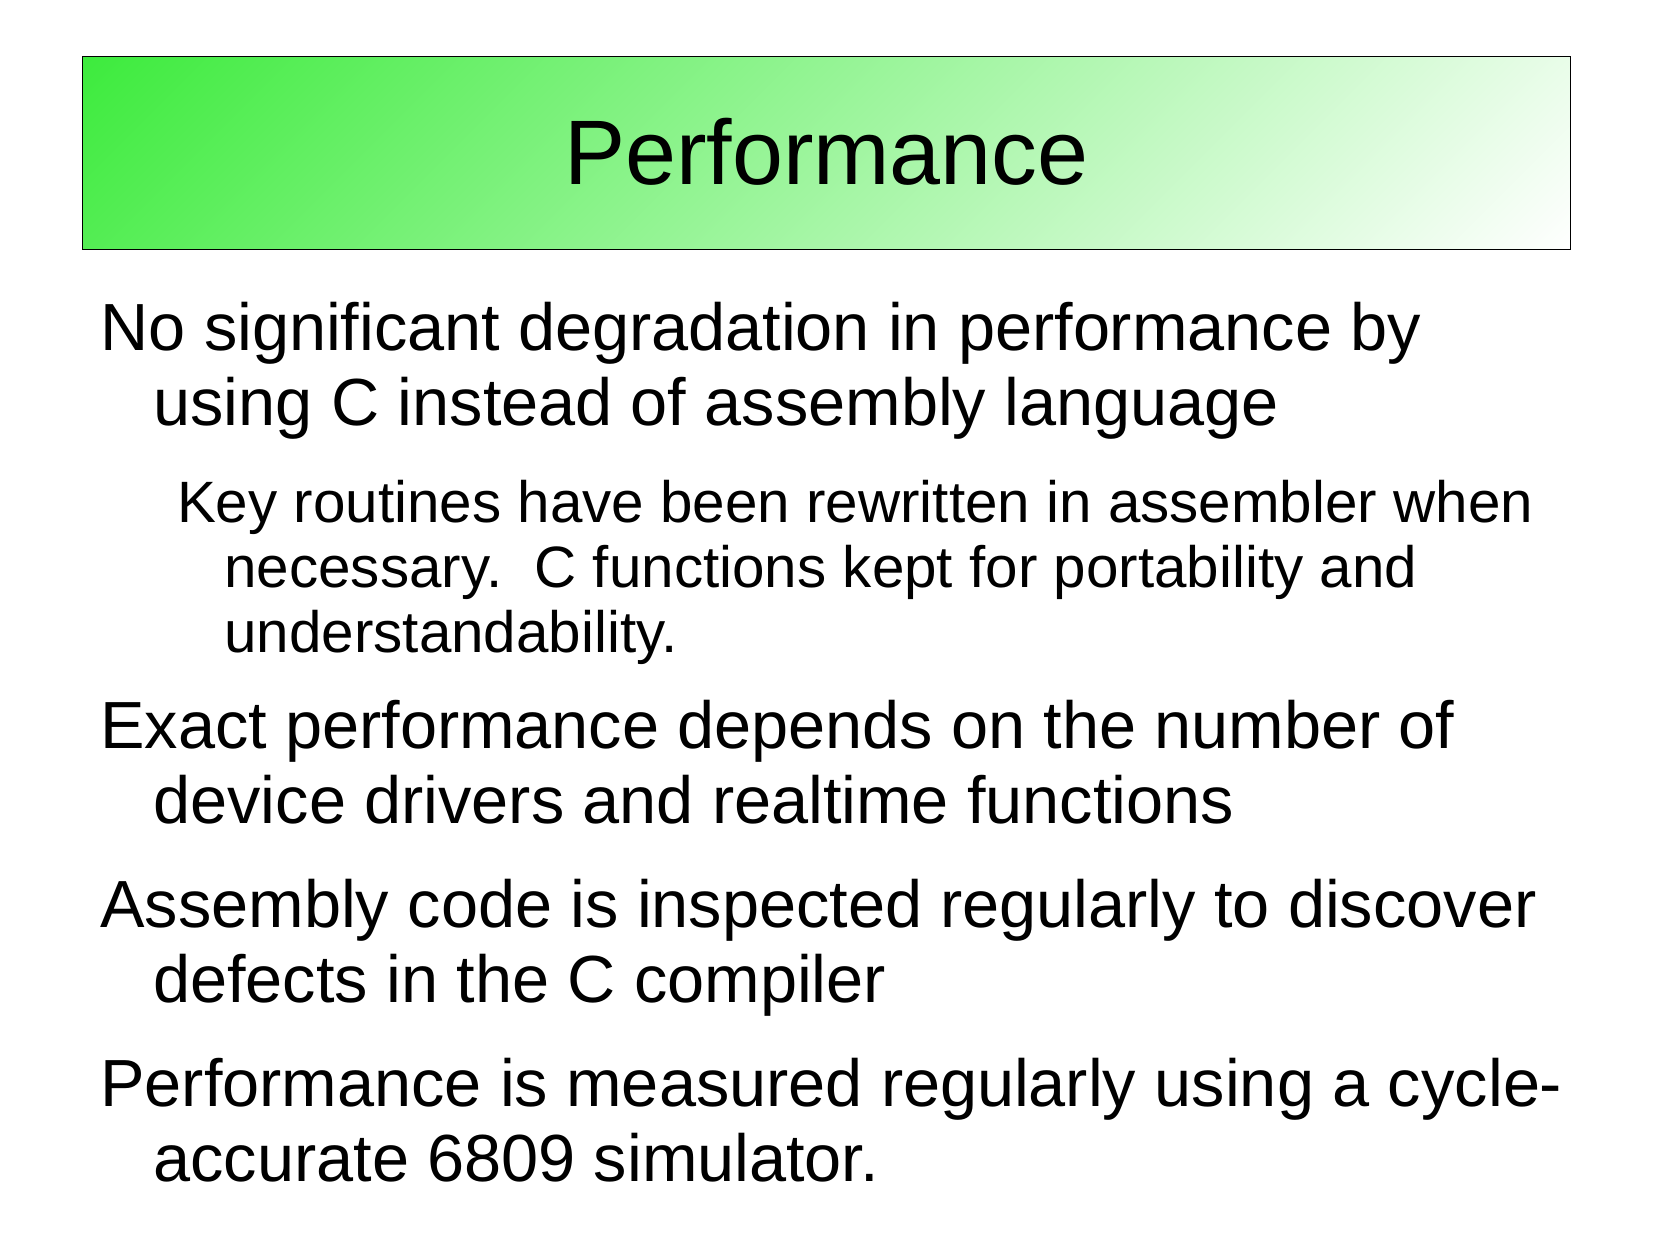

# Performance
No significant degradation in performance by using C instead of assembly language
Key routines have been rewritten in assembler when necessary. C functions kept for portability and understandability.
Exact performance depends on the number of device drivers and realtime functions
Assembly code is inspected regularly to discover defects in the C compiler
Performance is measured regularly using a cycle-accurate 6809 simulator.